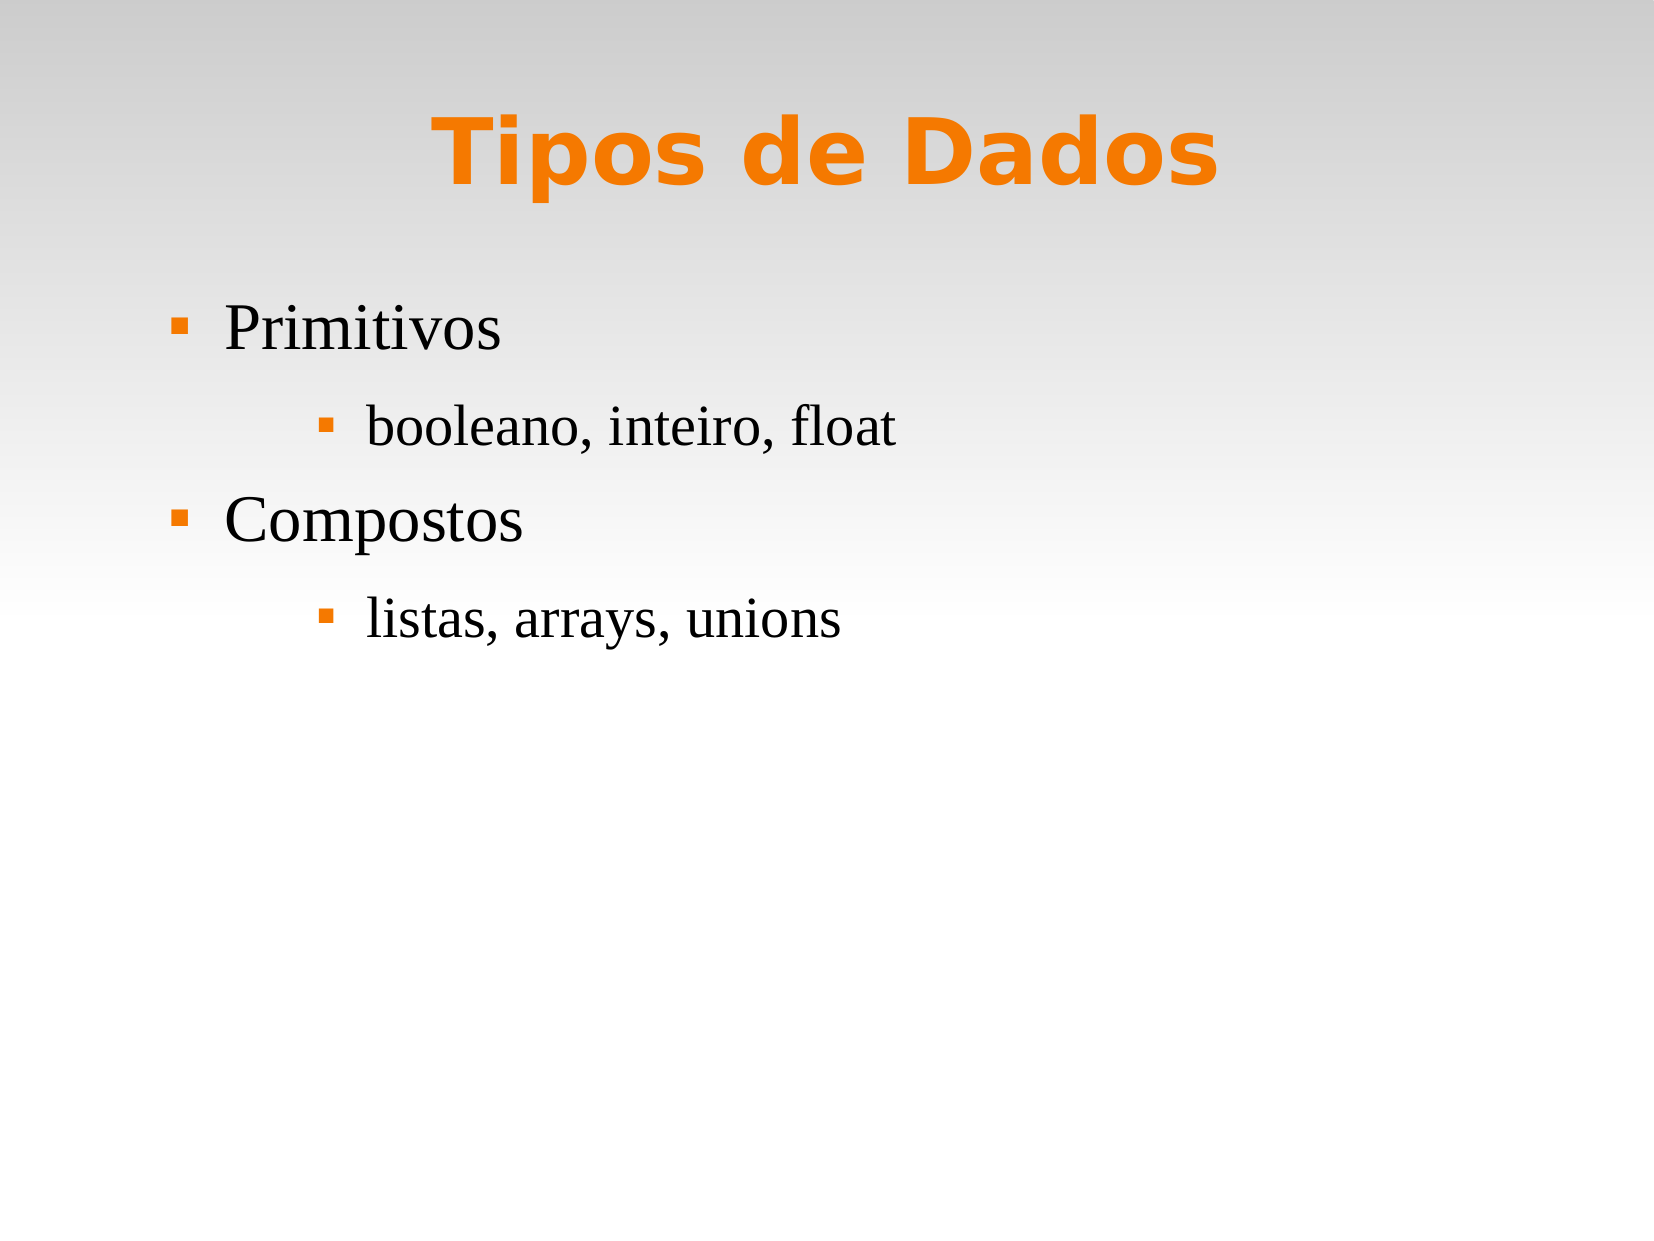

# Tipos de Dados
Primitivos
booleano, inteiro, float
Compostos
listas, arrays, unions